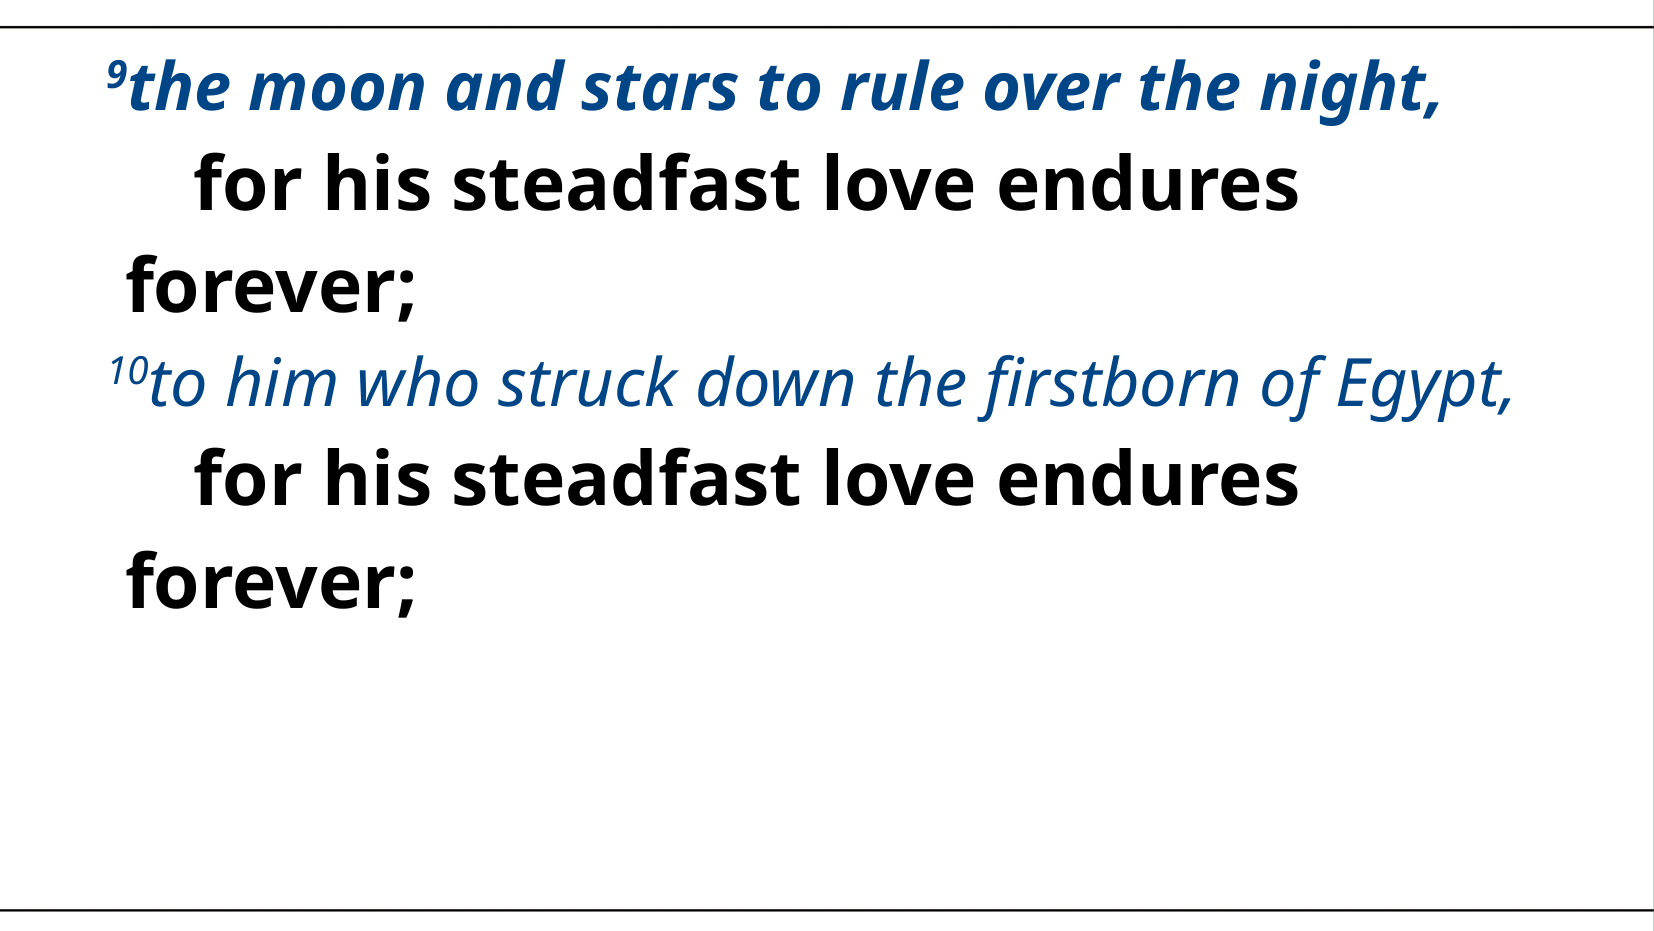

9the moon and stars to rule over the night,
 for his steadfast love endures forever;
10to him who struck down the firstborn of Egypt,
 for his steadfast love endures forever;